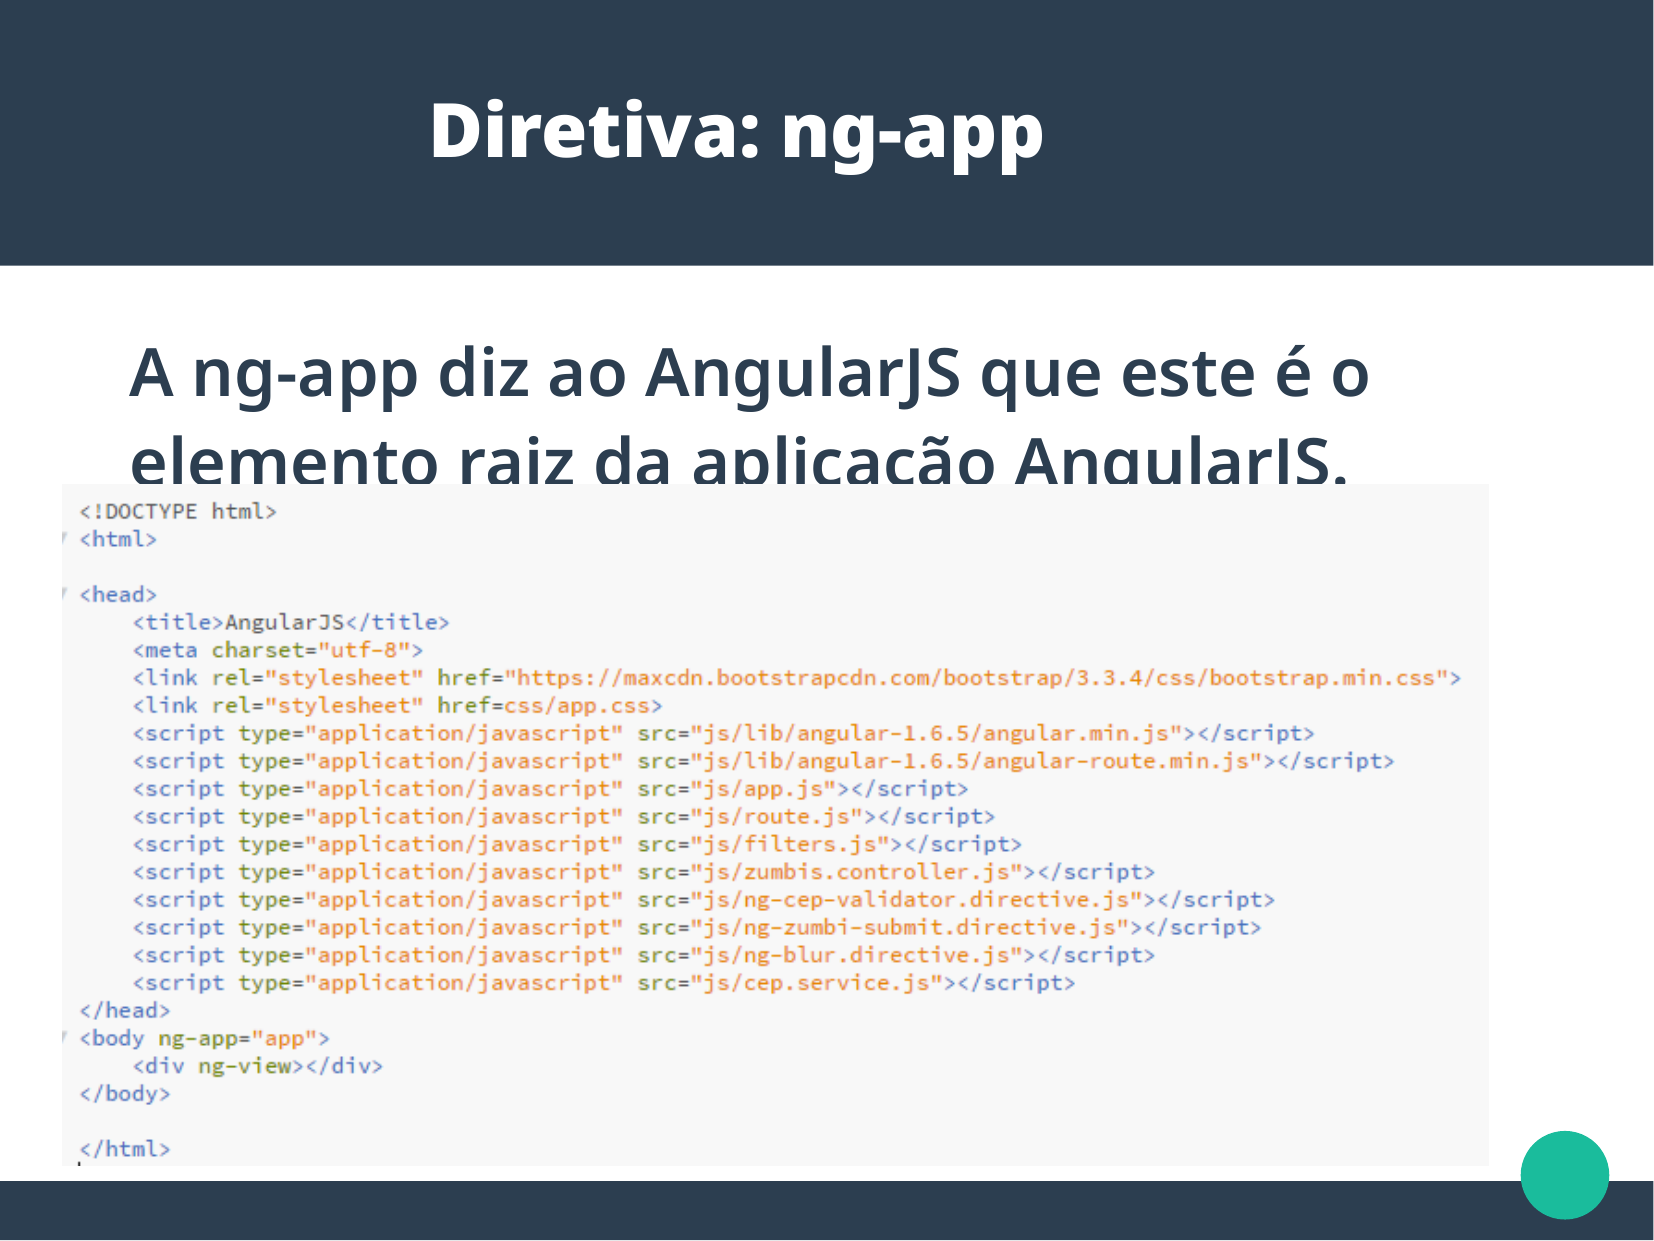

# Diretiva: ng-app
A ng-app diz ao AngularJS que este é o elemento raiz da aplicação AngularJS.